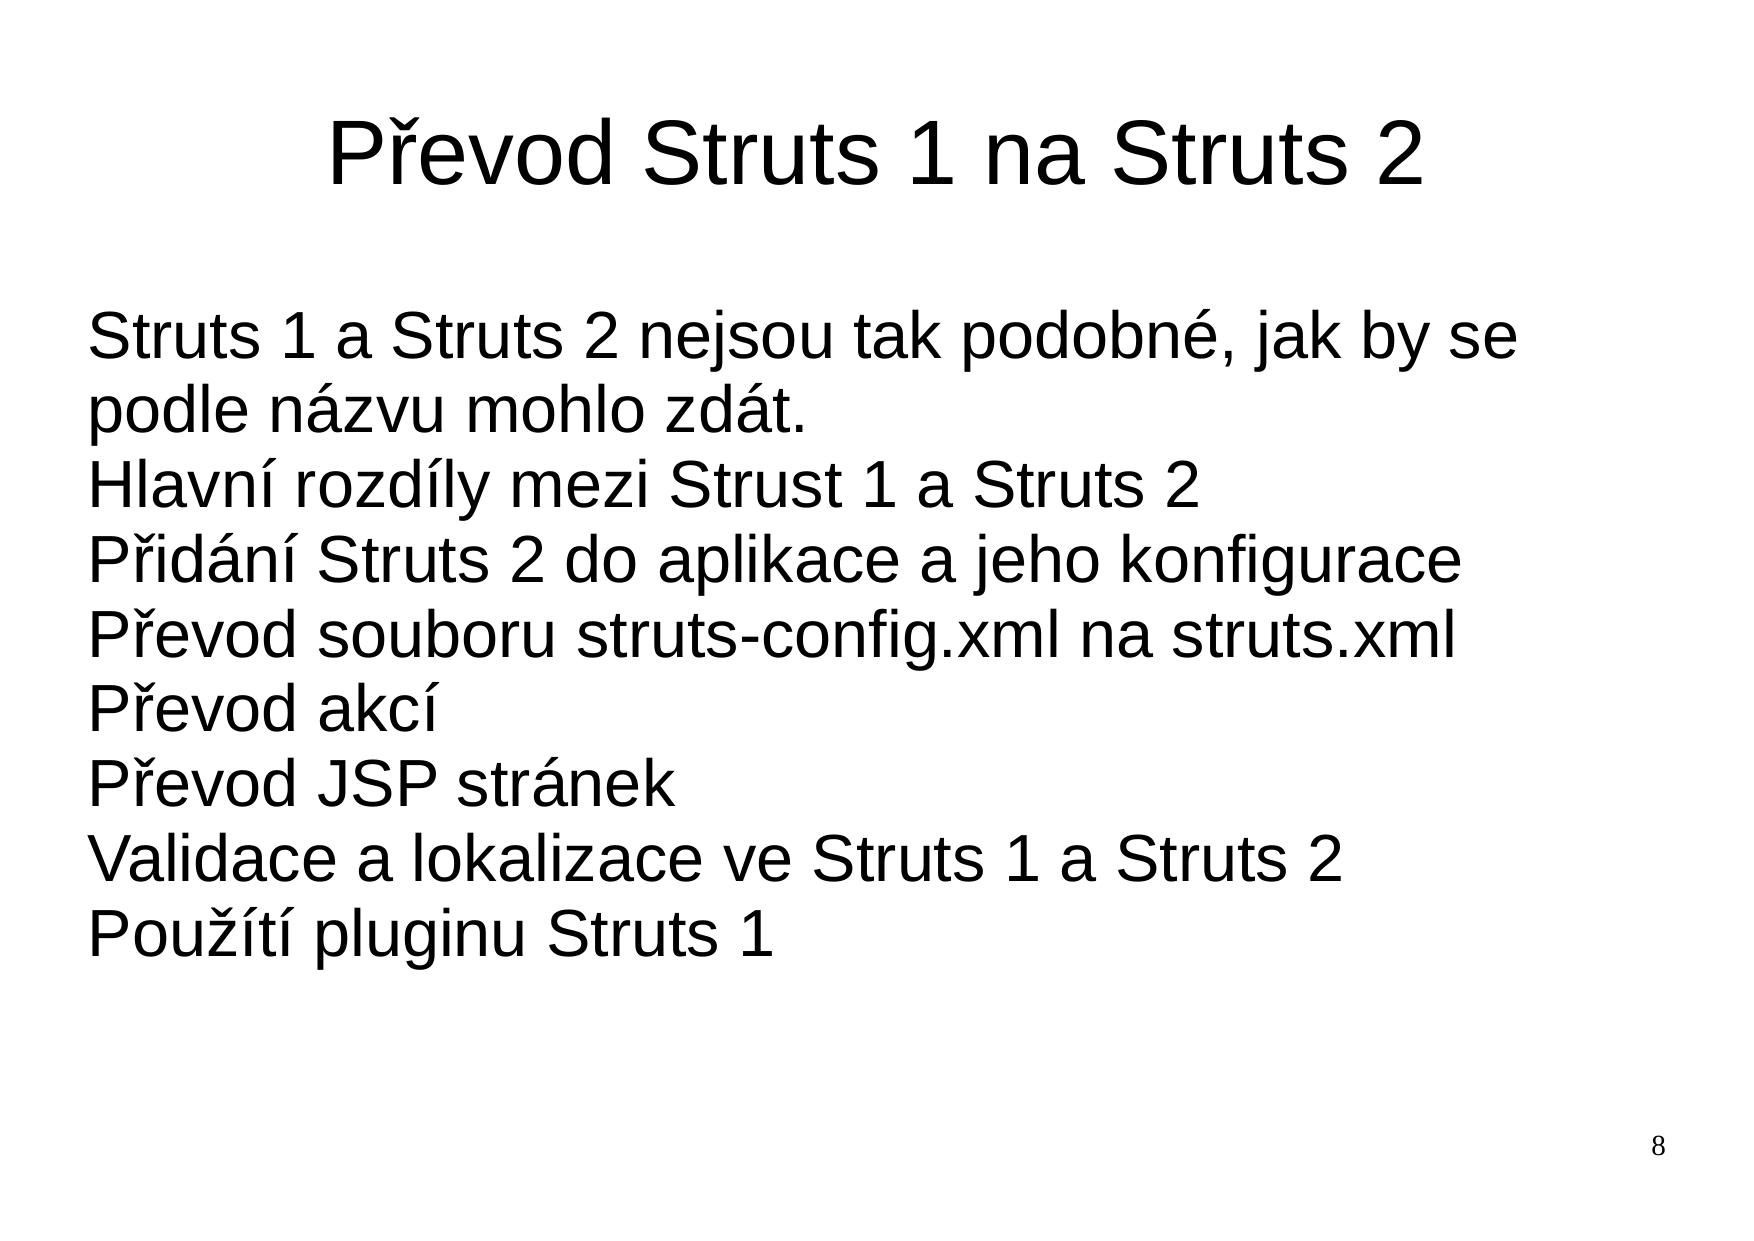

# Převod Struts 1 na Struts 2
Struts 1 a Struts 2 nejsou tak podobné, jak by se podle názvu mohlo zdát.
Hlavní rozdíly mezi Strust 1 a Struts 2
Přidání Struts 2 do aplikace a jeho konfigurace
Převod souboru struts-config.xml na struts.xml
Převod akcí
Převod JSP stránek
Validace a lokalizace ve Struts 1 a Struts 2
Použítí pluginu Struts 1
8